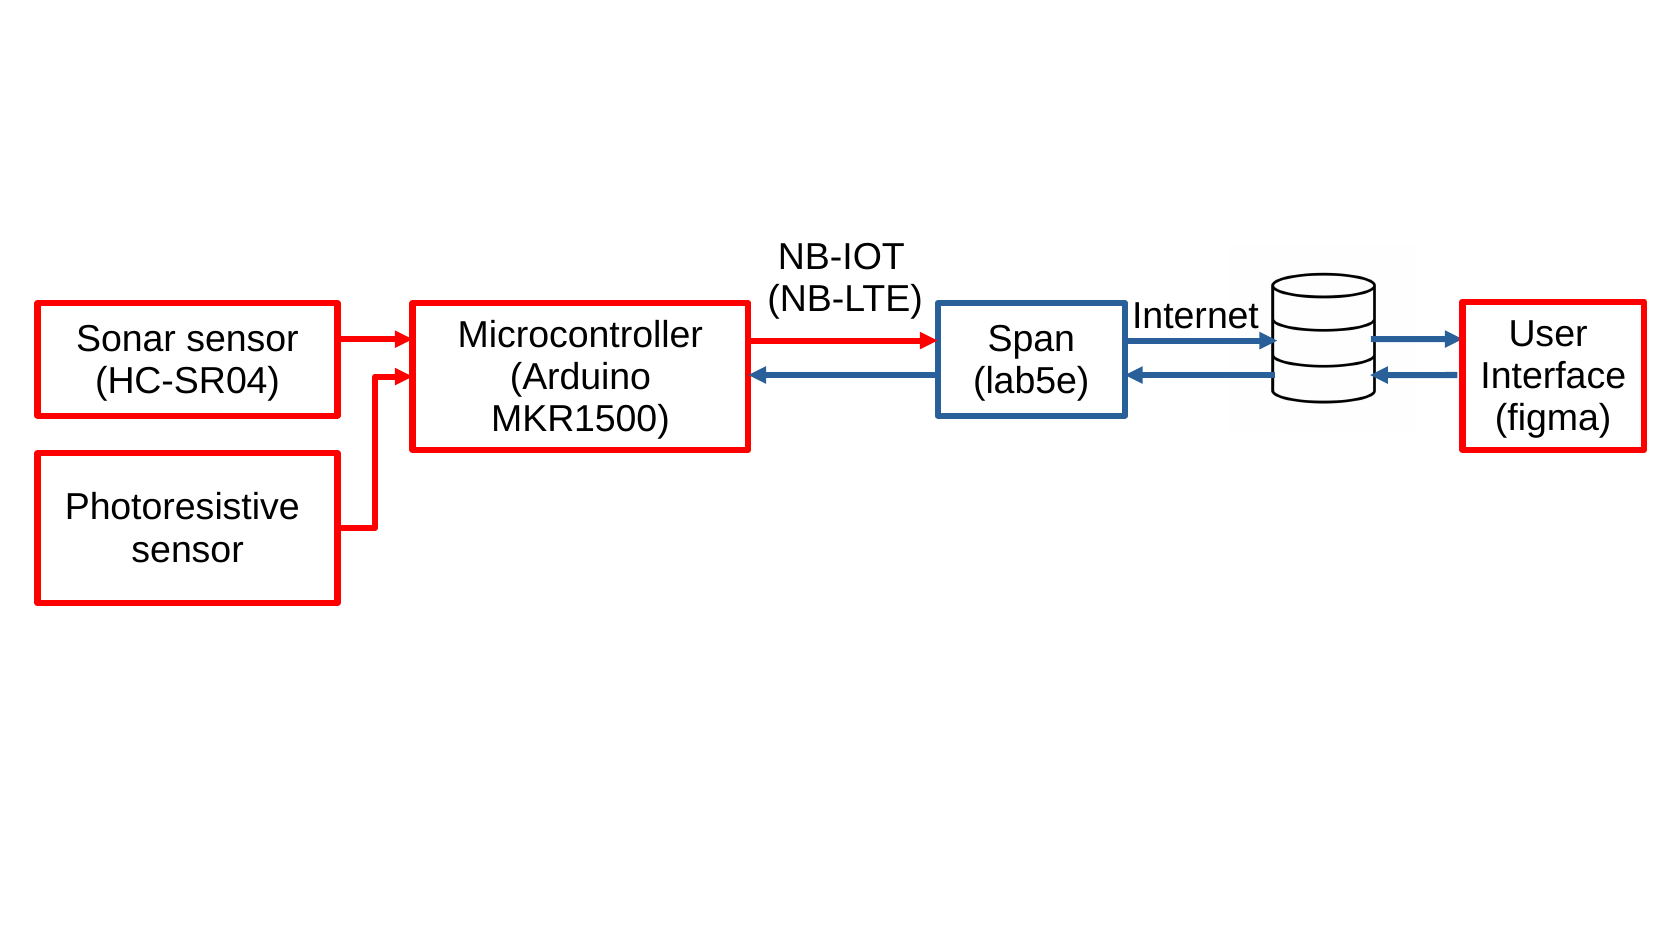

NB-IOT
(NB-LTE)
Internet
User
Interface
(figma)
Sonar sensor
(HC-SR04)
Microcontroller
(Arduino MKR1500)
Span
(lab5e)
Photoresistive sensor